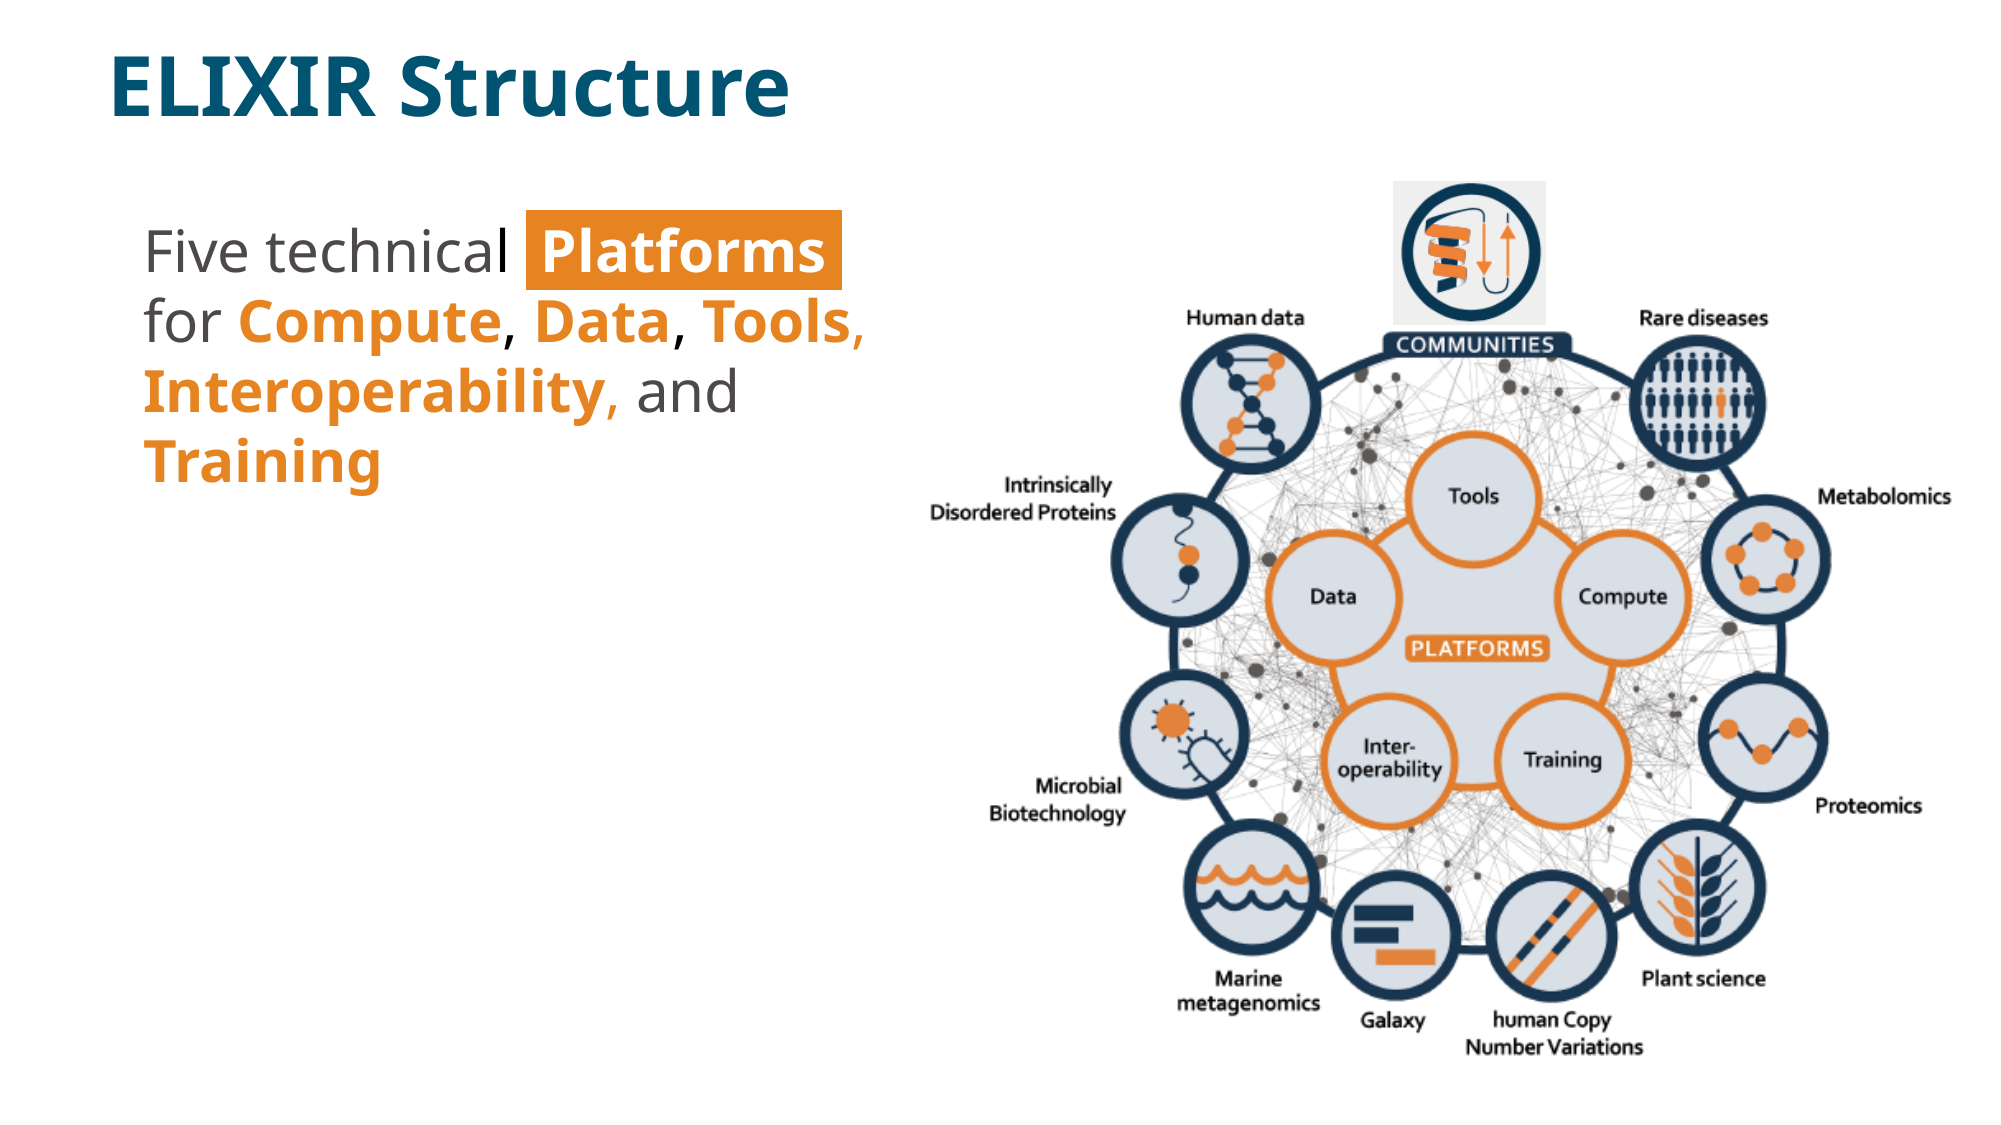

# ELIXIR Structure
Five technical Platforms for Compute, Data, Tools, Interoperability, and Training